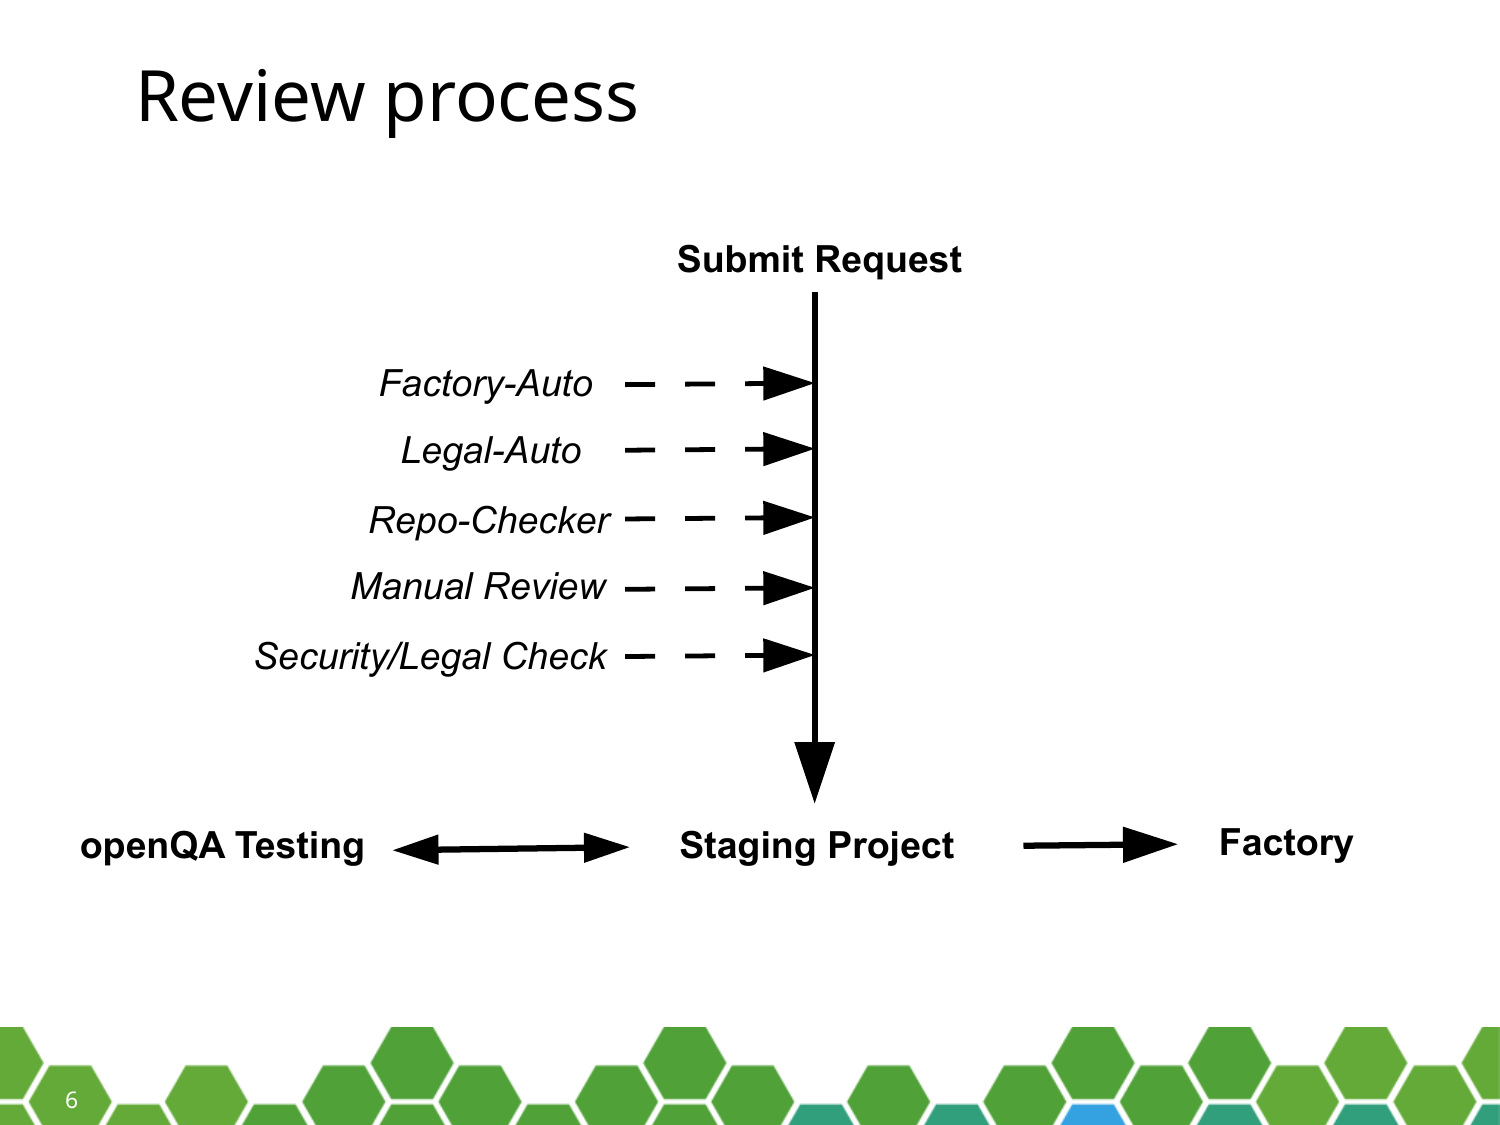

# Review process
Submit Request
Factory-Auto
Legal-Auto
Repo-Checker
Manual Review
Security/Legal Check
Factory
openQA Testing
Staging Project